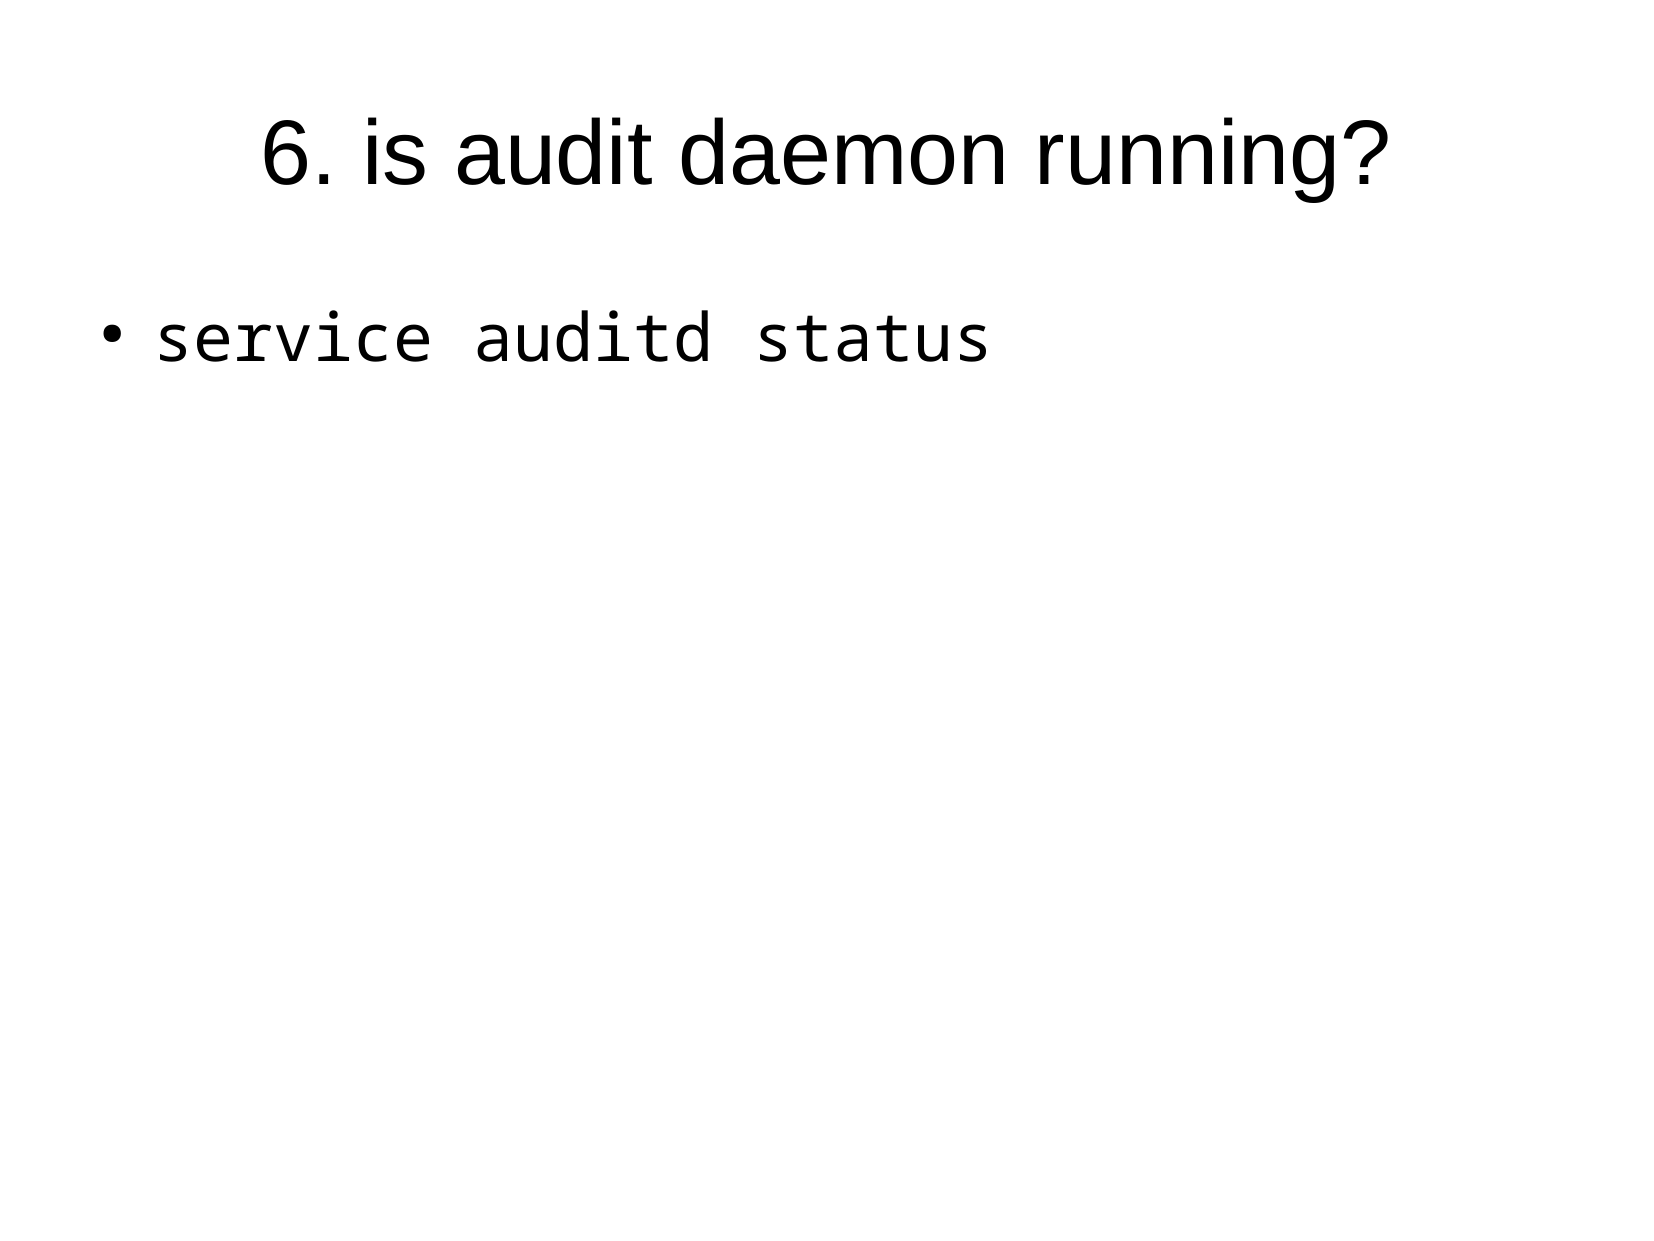

# 6. is audit daemon running?
service auditd status